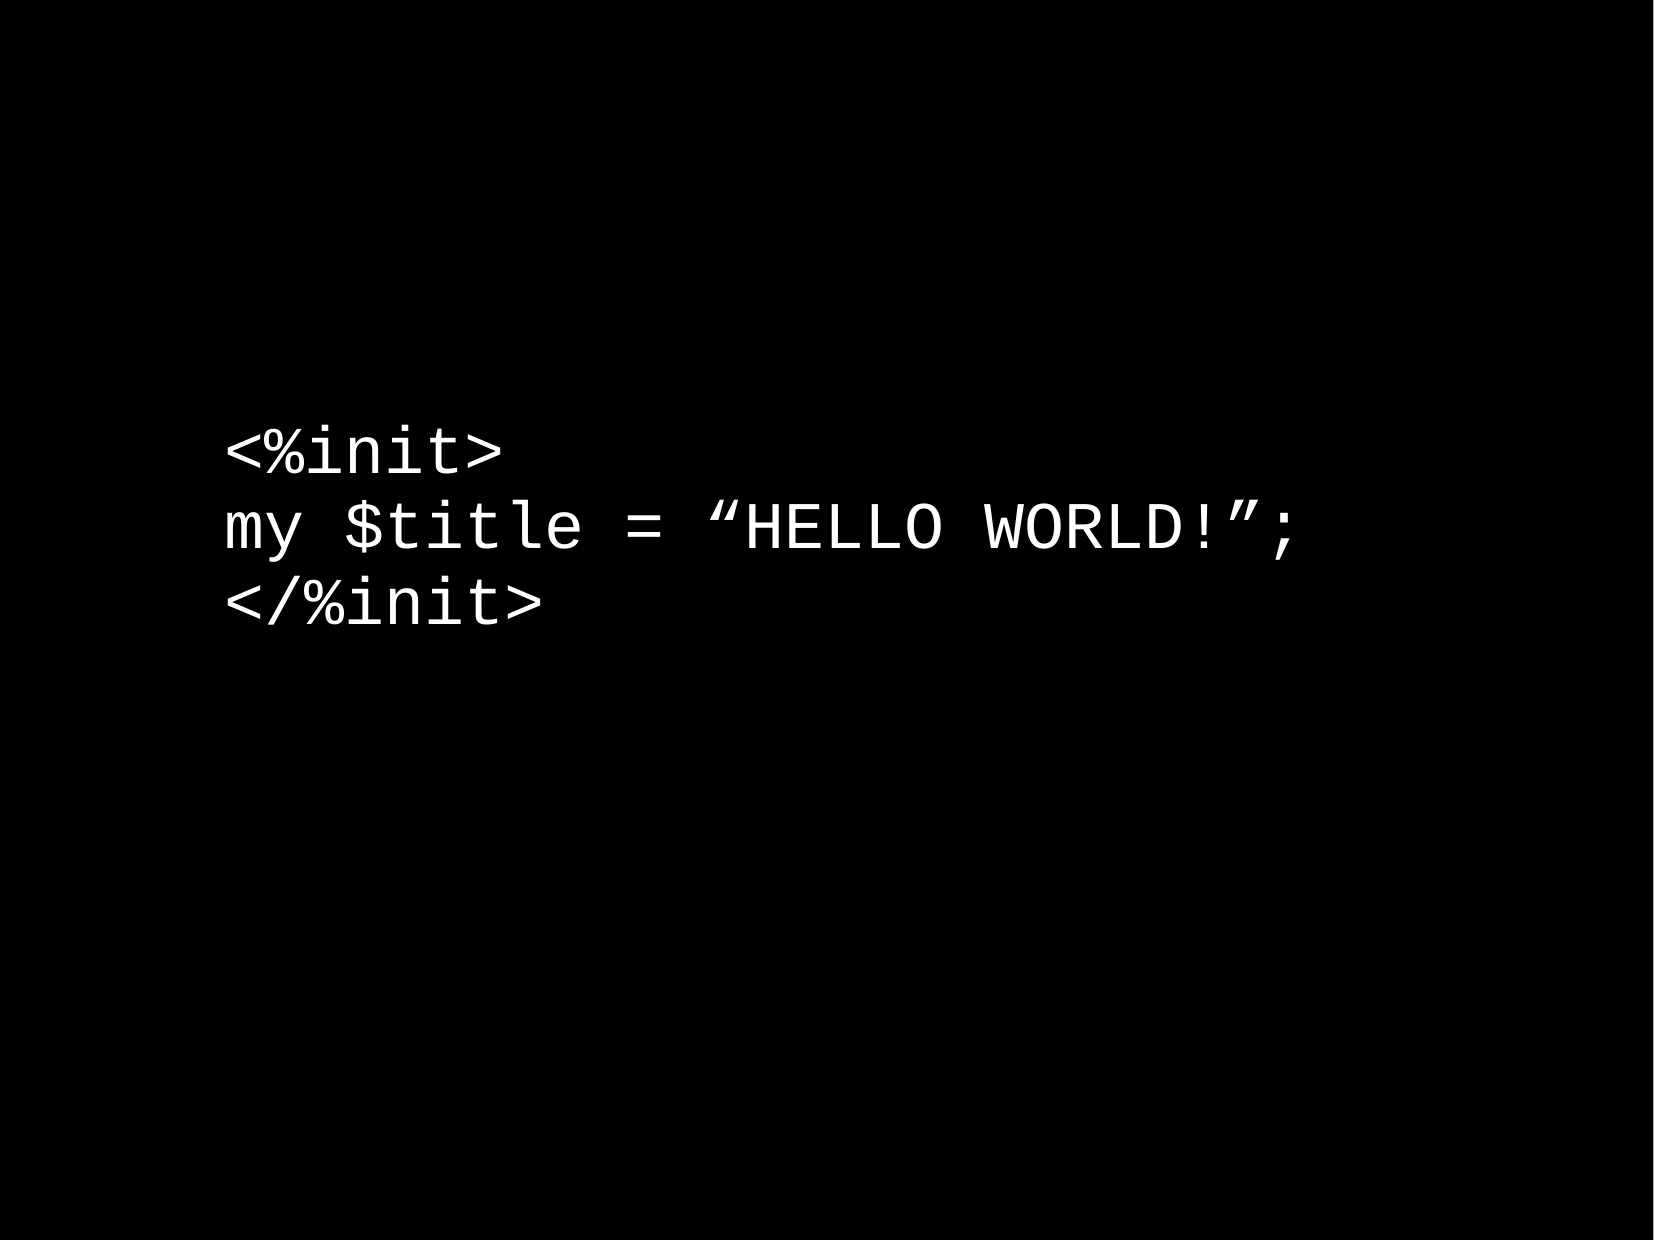

# <%init> my $title = “HELLO WORLD!”; </%init>